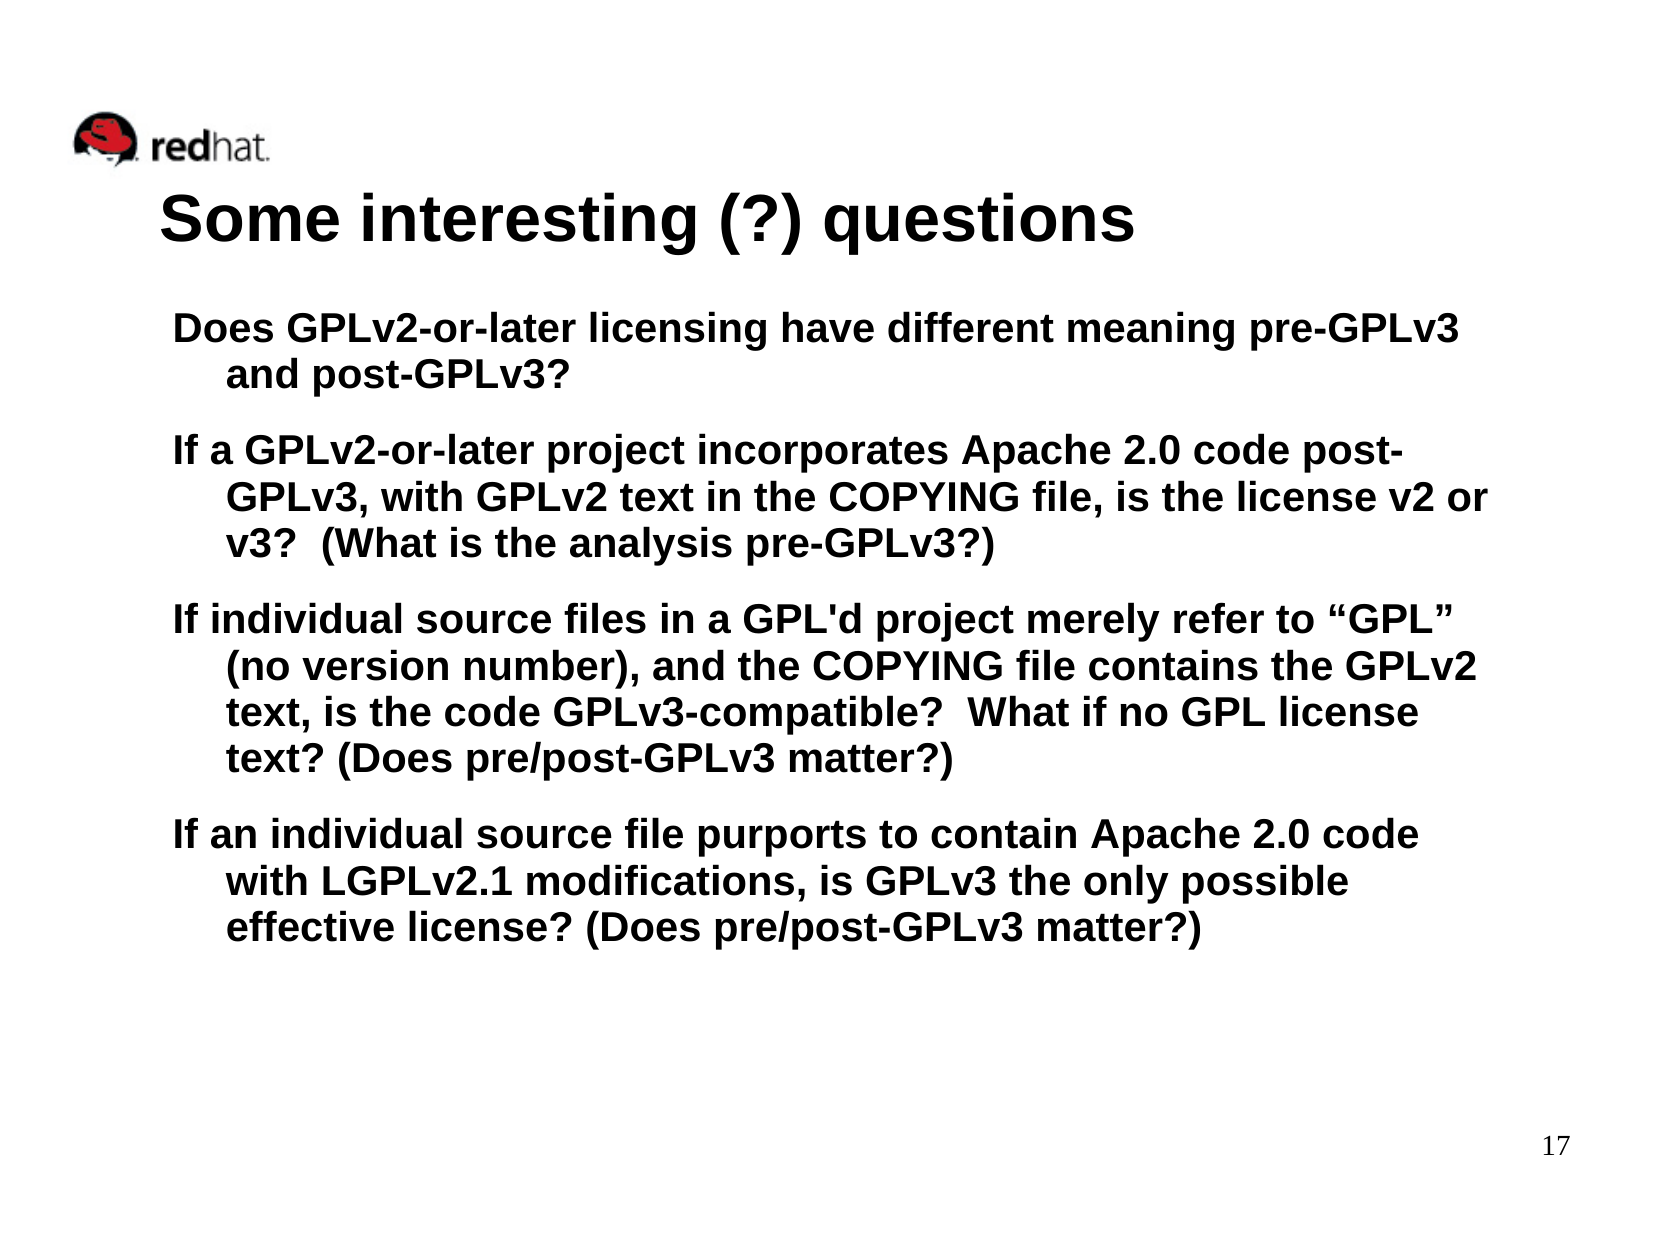

# Some interesting (?) questions
Does GPLv2-or-later licensing have different meaning pre-GPLv3 and post-GPLv3?
If a GPLv2-or-later project incorporates Apache 2.0 code post-GPLv3, with GPLv2 text in the COPYING file, is the license v2 or v3? (What is the analysis pre-GPLv3?)
If individual source files in a GPL'd project merely refer to “GPL” (no version number), and the COPYING file contains the GPLv2 text, is the code GPLv3-compatible? What if no GPL license text? (Does pre/post-GPLv3 matter?)
If an individual source file purports to contain Apache 2.0 code with LGPLv2.1 modifications, is GPLv3 the only possible effective license? (Does pre/post-GPLv3 matter?)
17